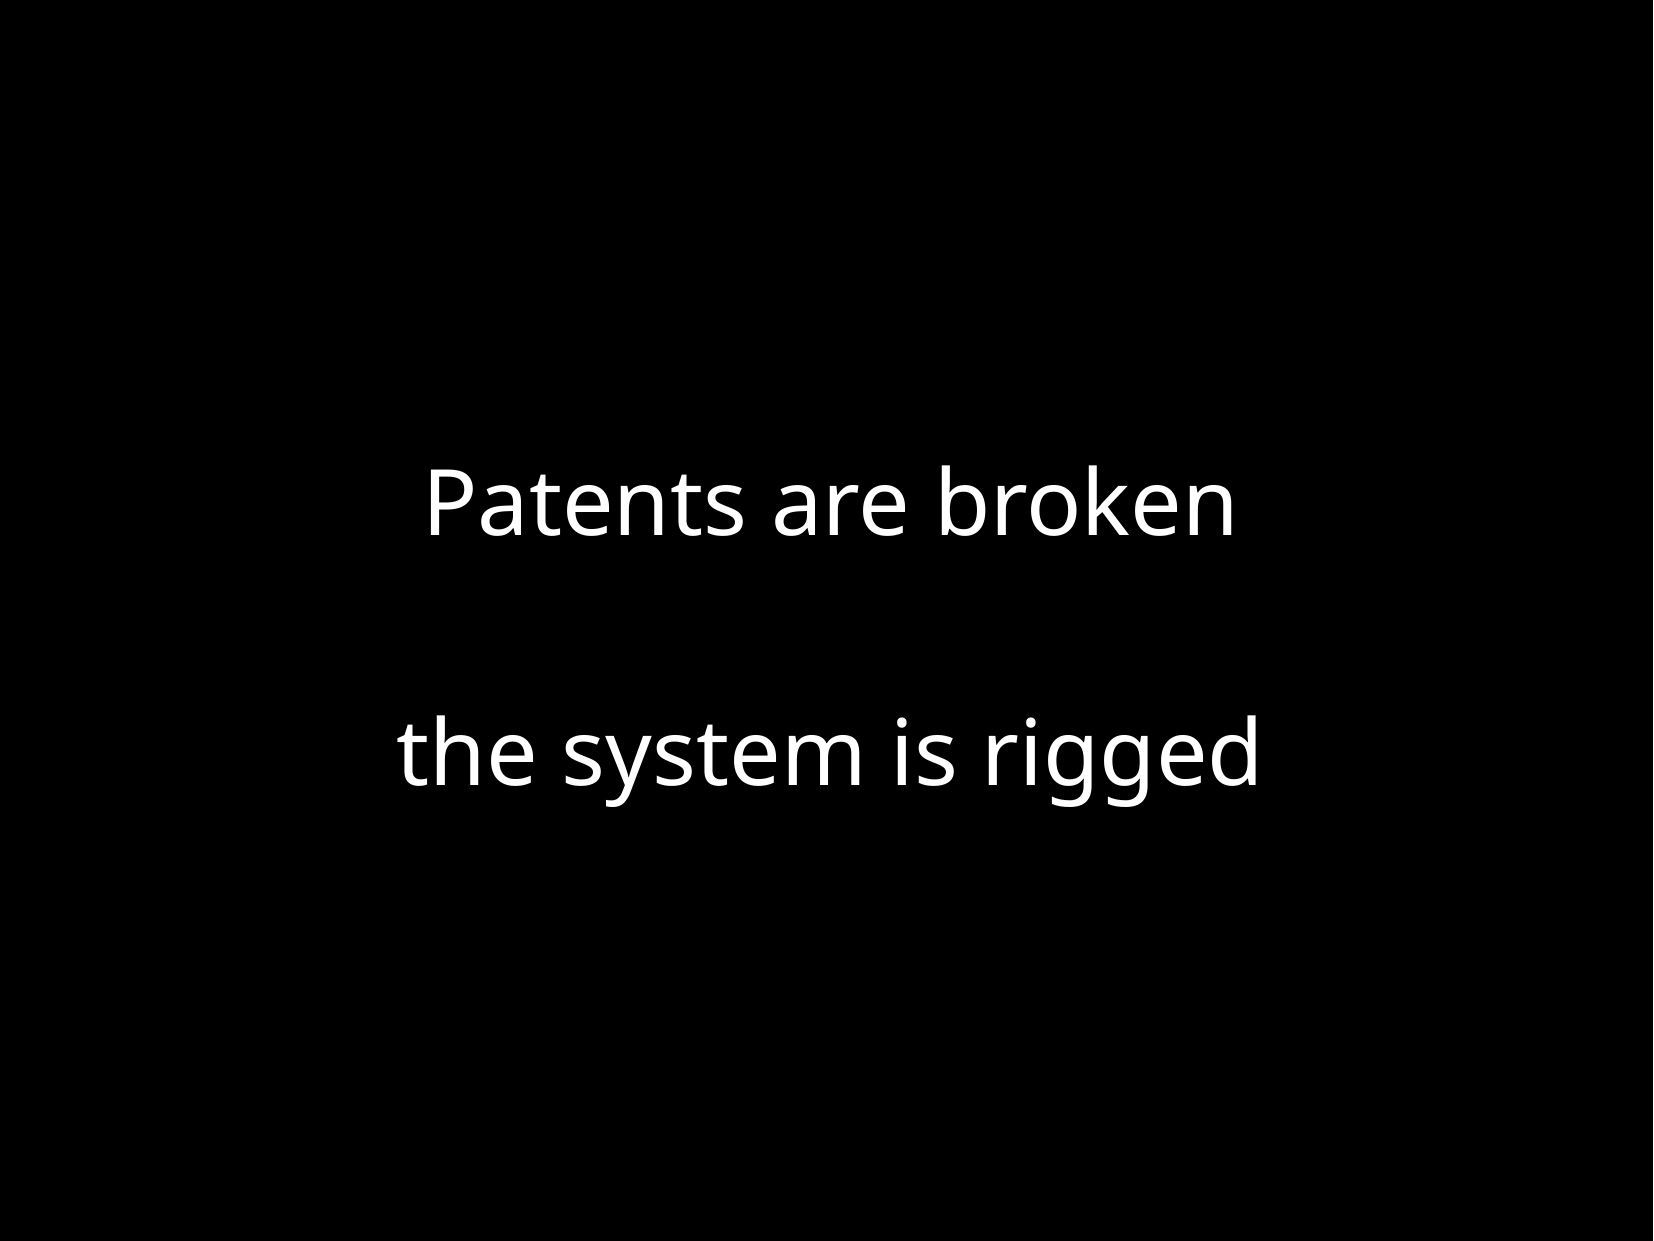

# Patents are broken the system is rigged